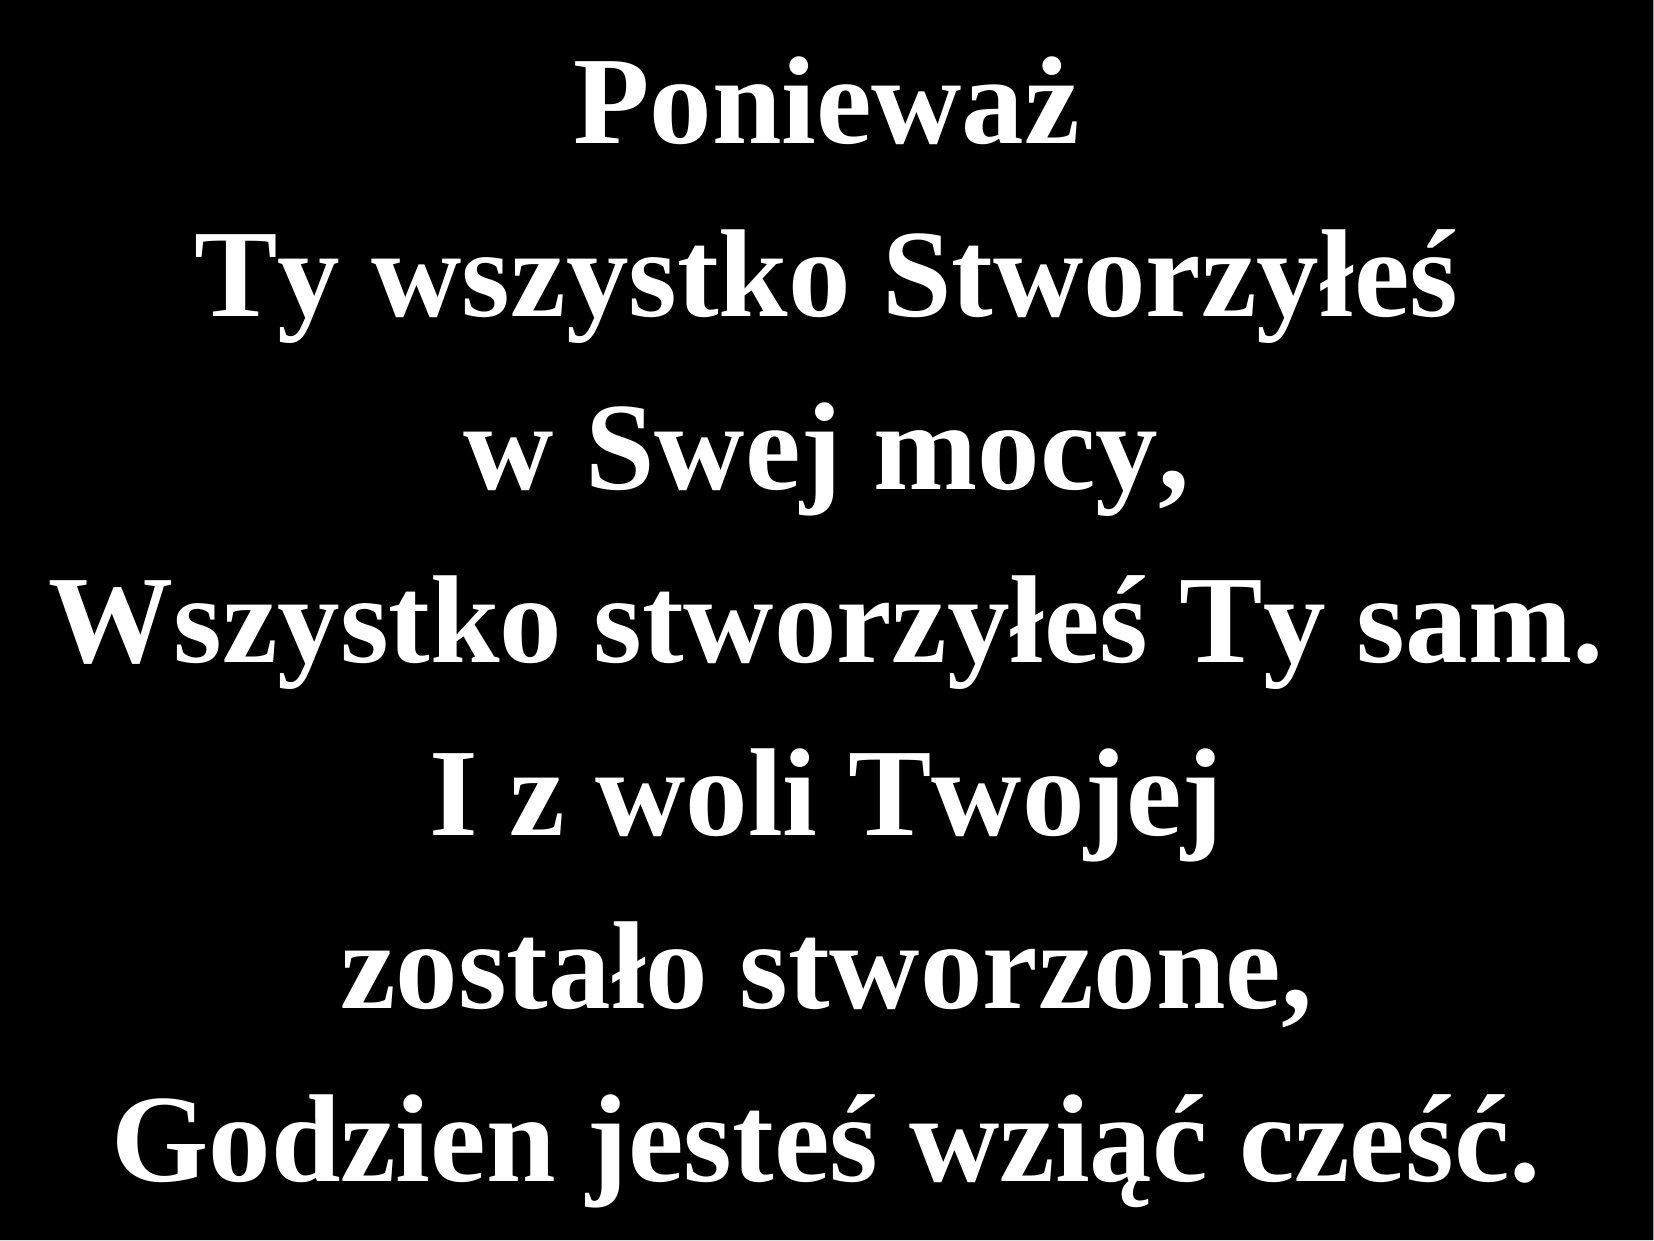

# Ponieważ ppp Ty wszystko Stworzyłeś ppp w Swej mocy, ppp Wszystko stworzyłeś Ty sam. ppp I z woli Twojej ppp zostało stworzone, ppp Godzien jesteś wziąć cześć.